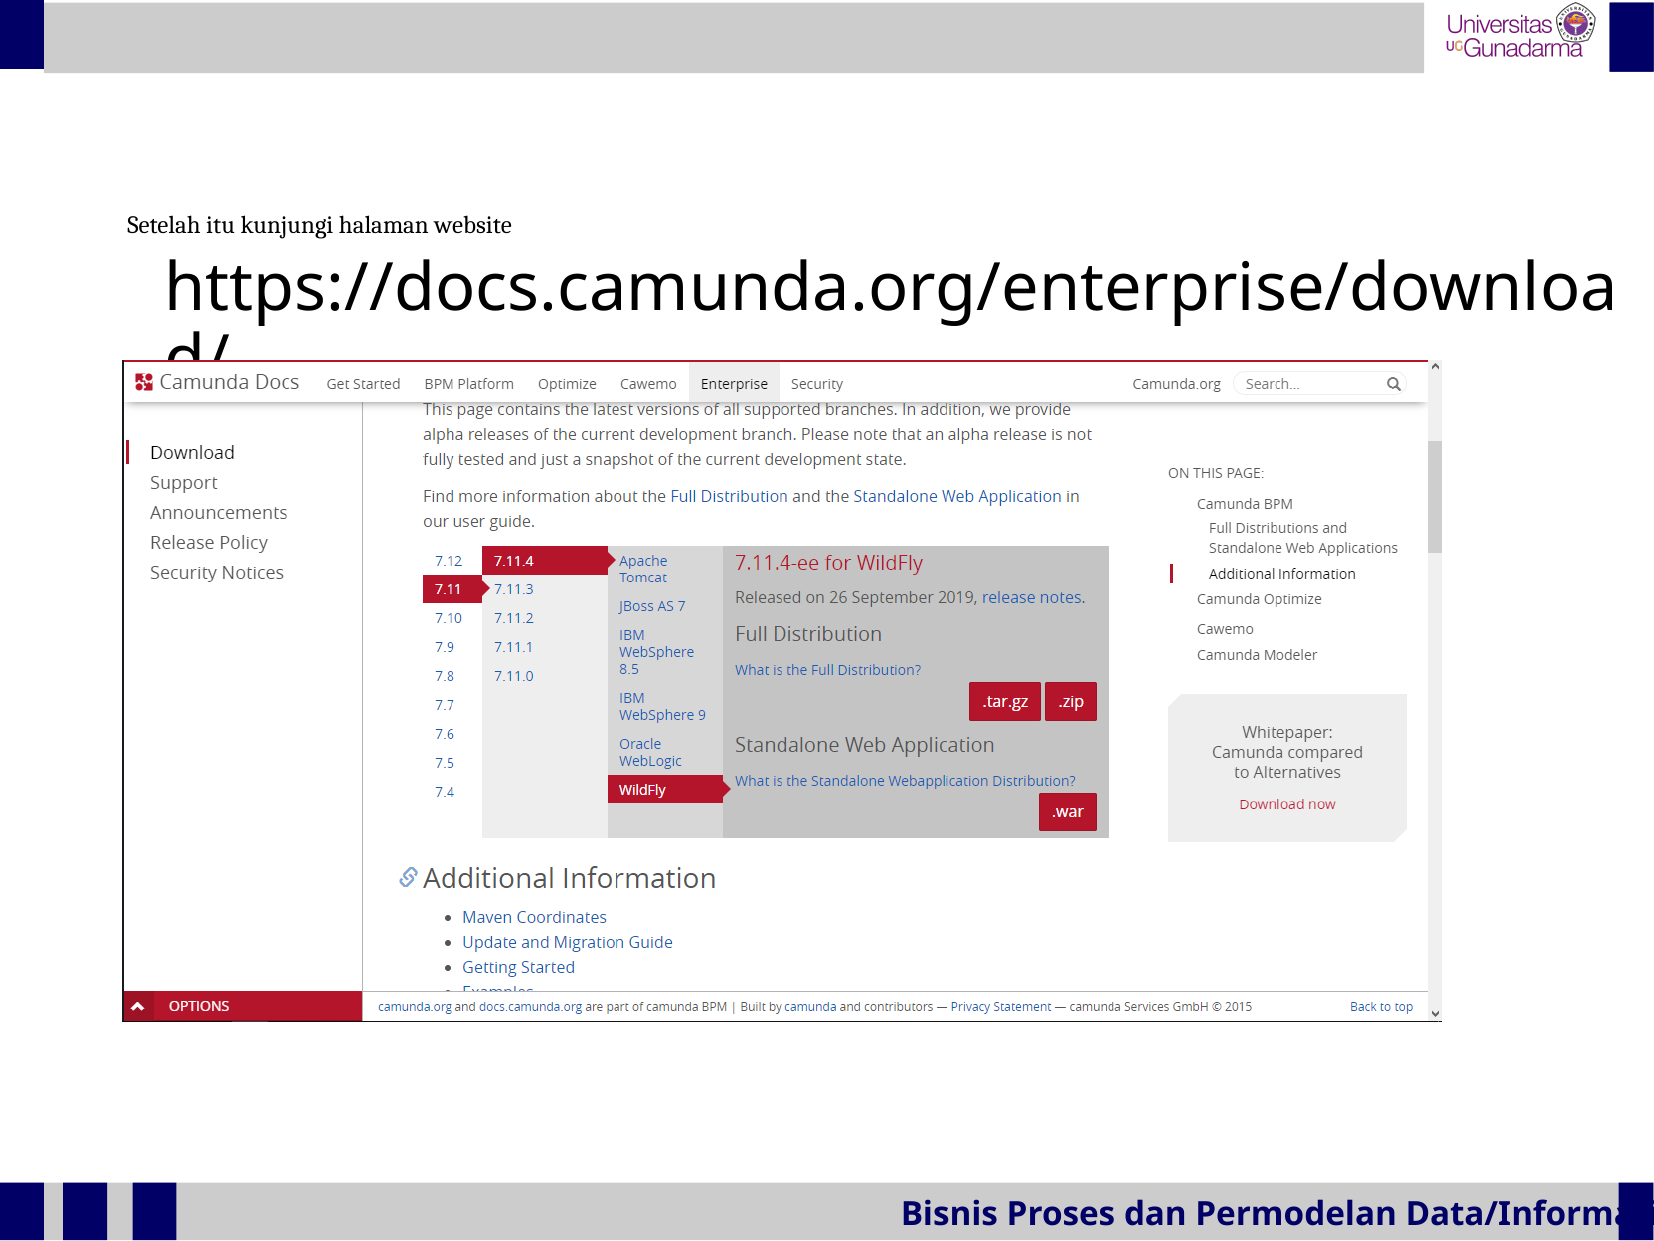

#
Setelah itu kunjungi halaman website https://docs.camunda.org/enterprise/download/ pilih “WildFly” klik download “.zip”: